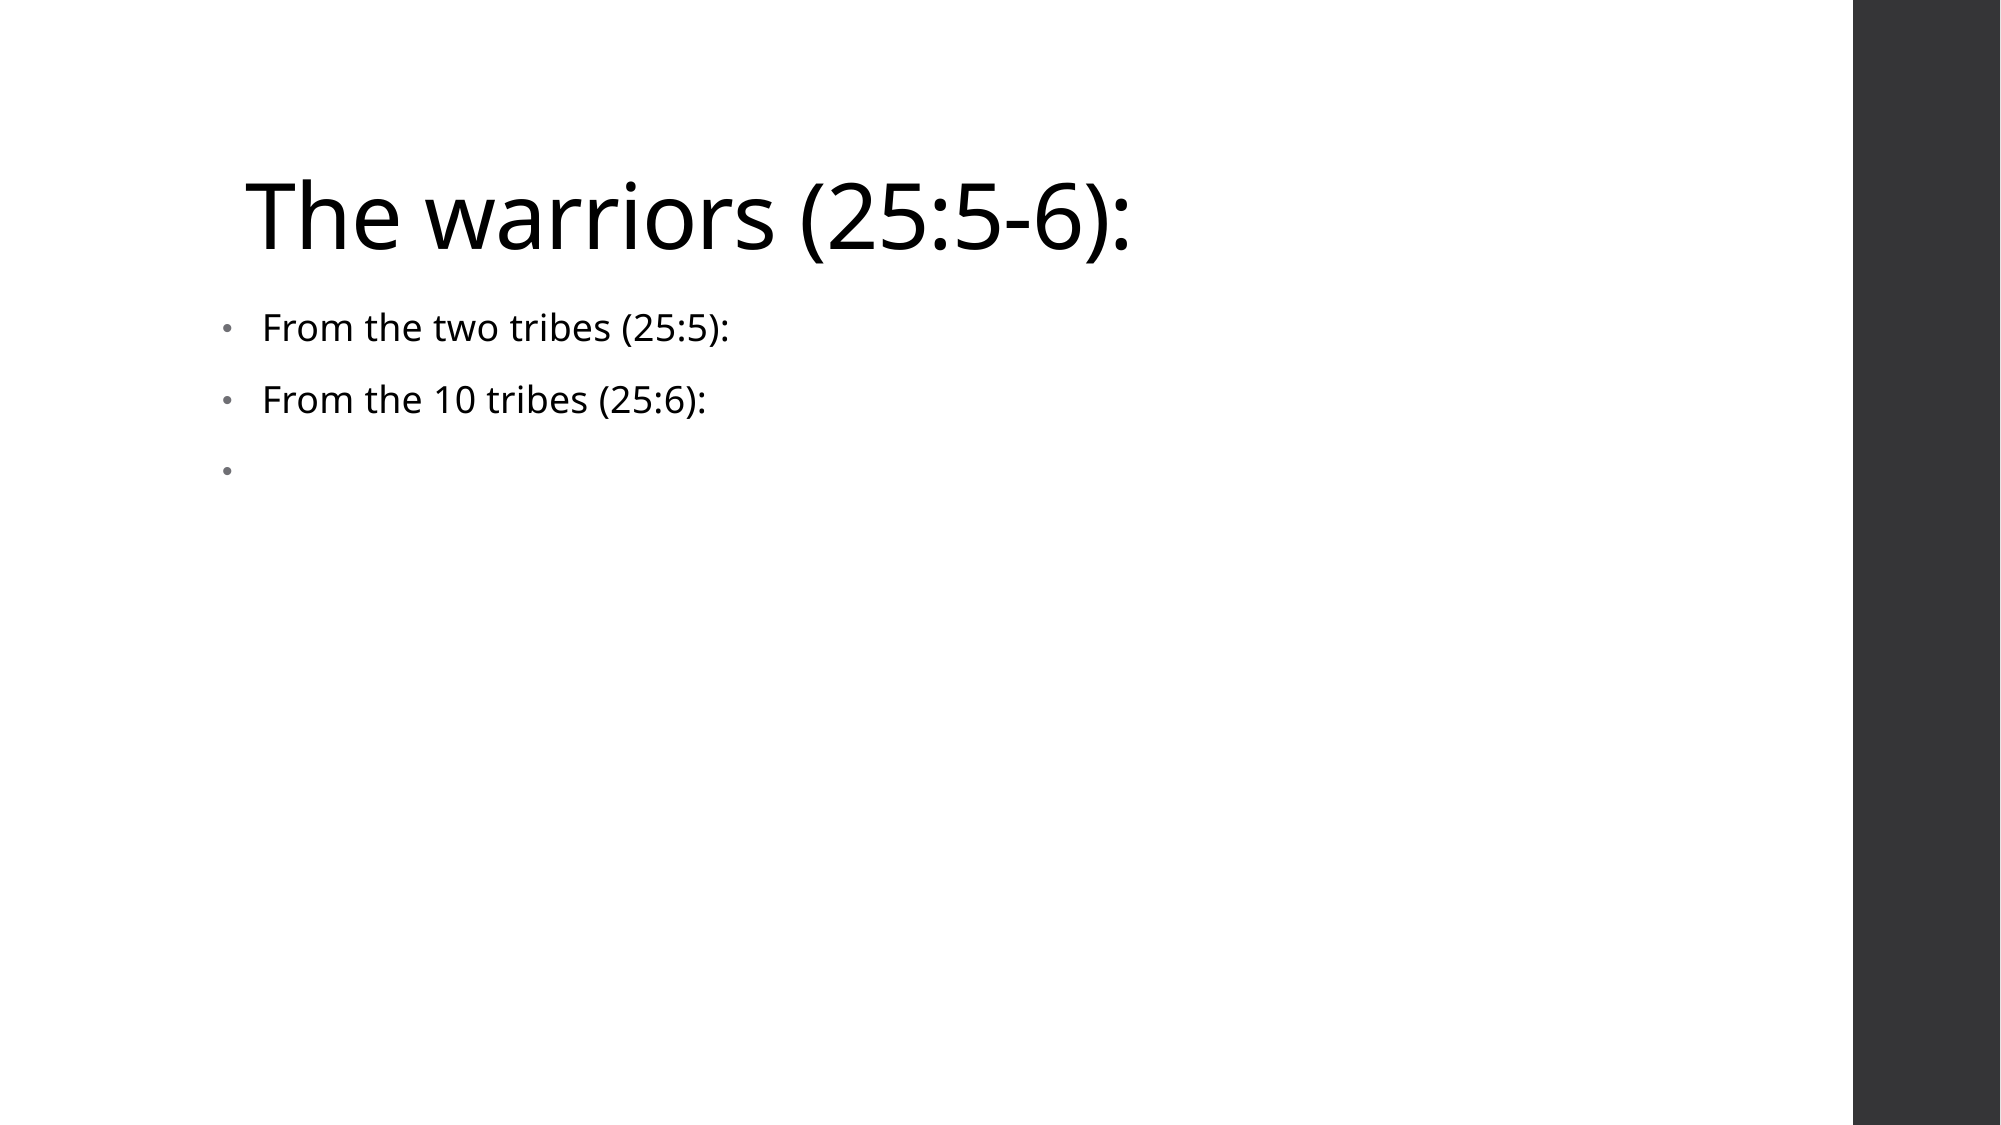

# The warriors (25:5-6):
 From the two tribes (25:5):
 From the 10 tribes (25:6):